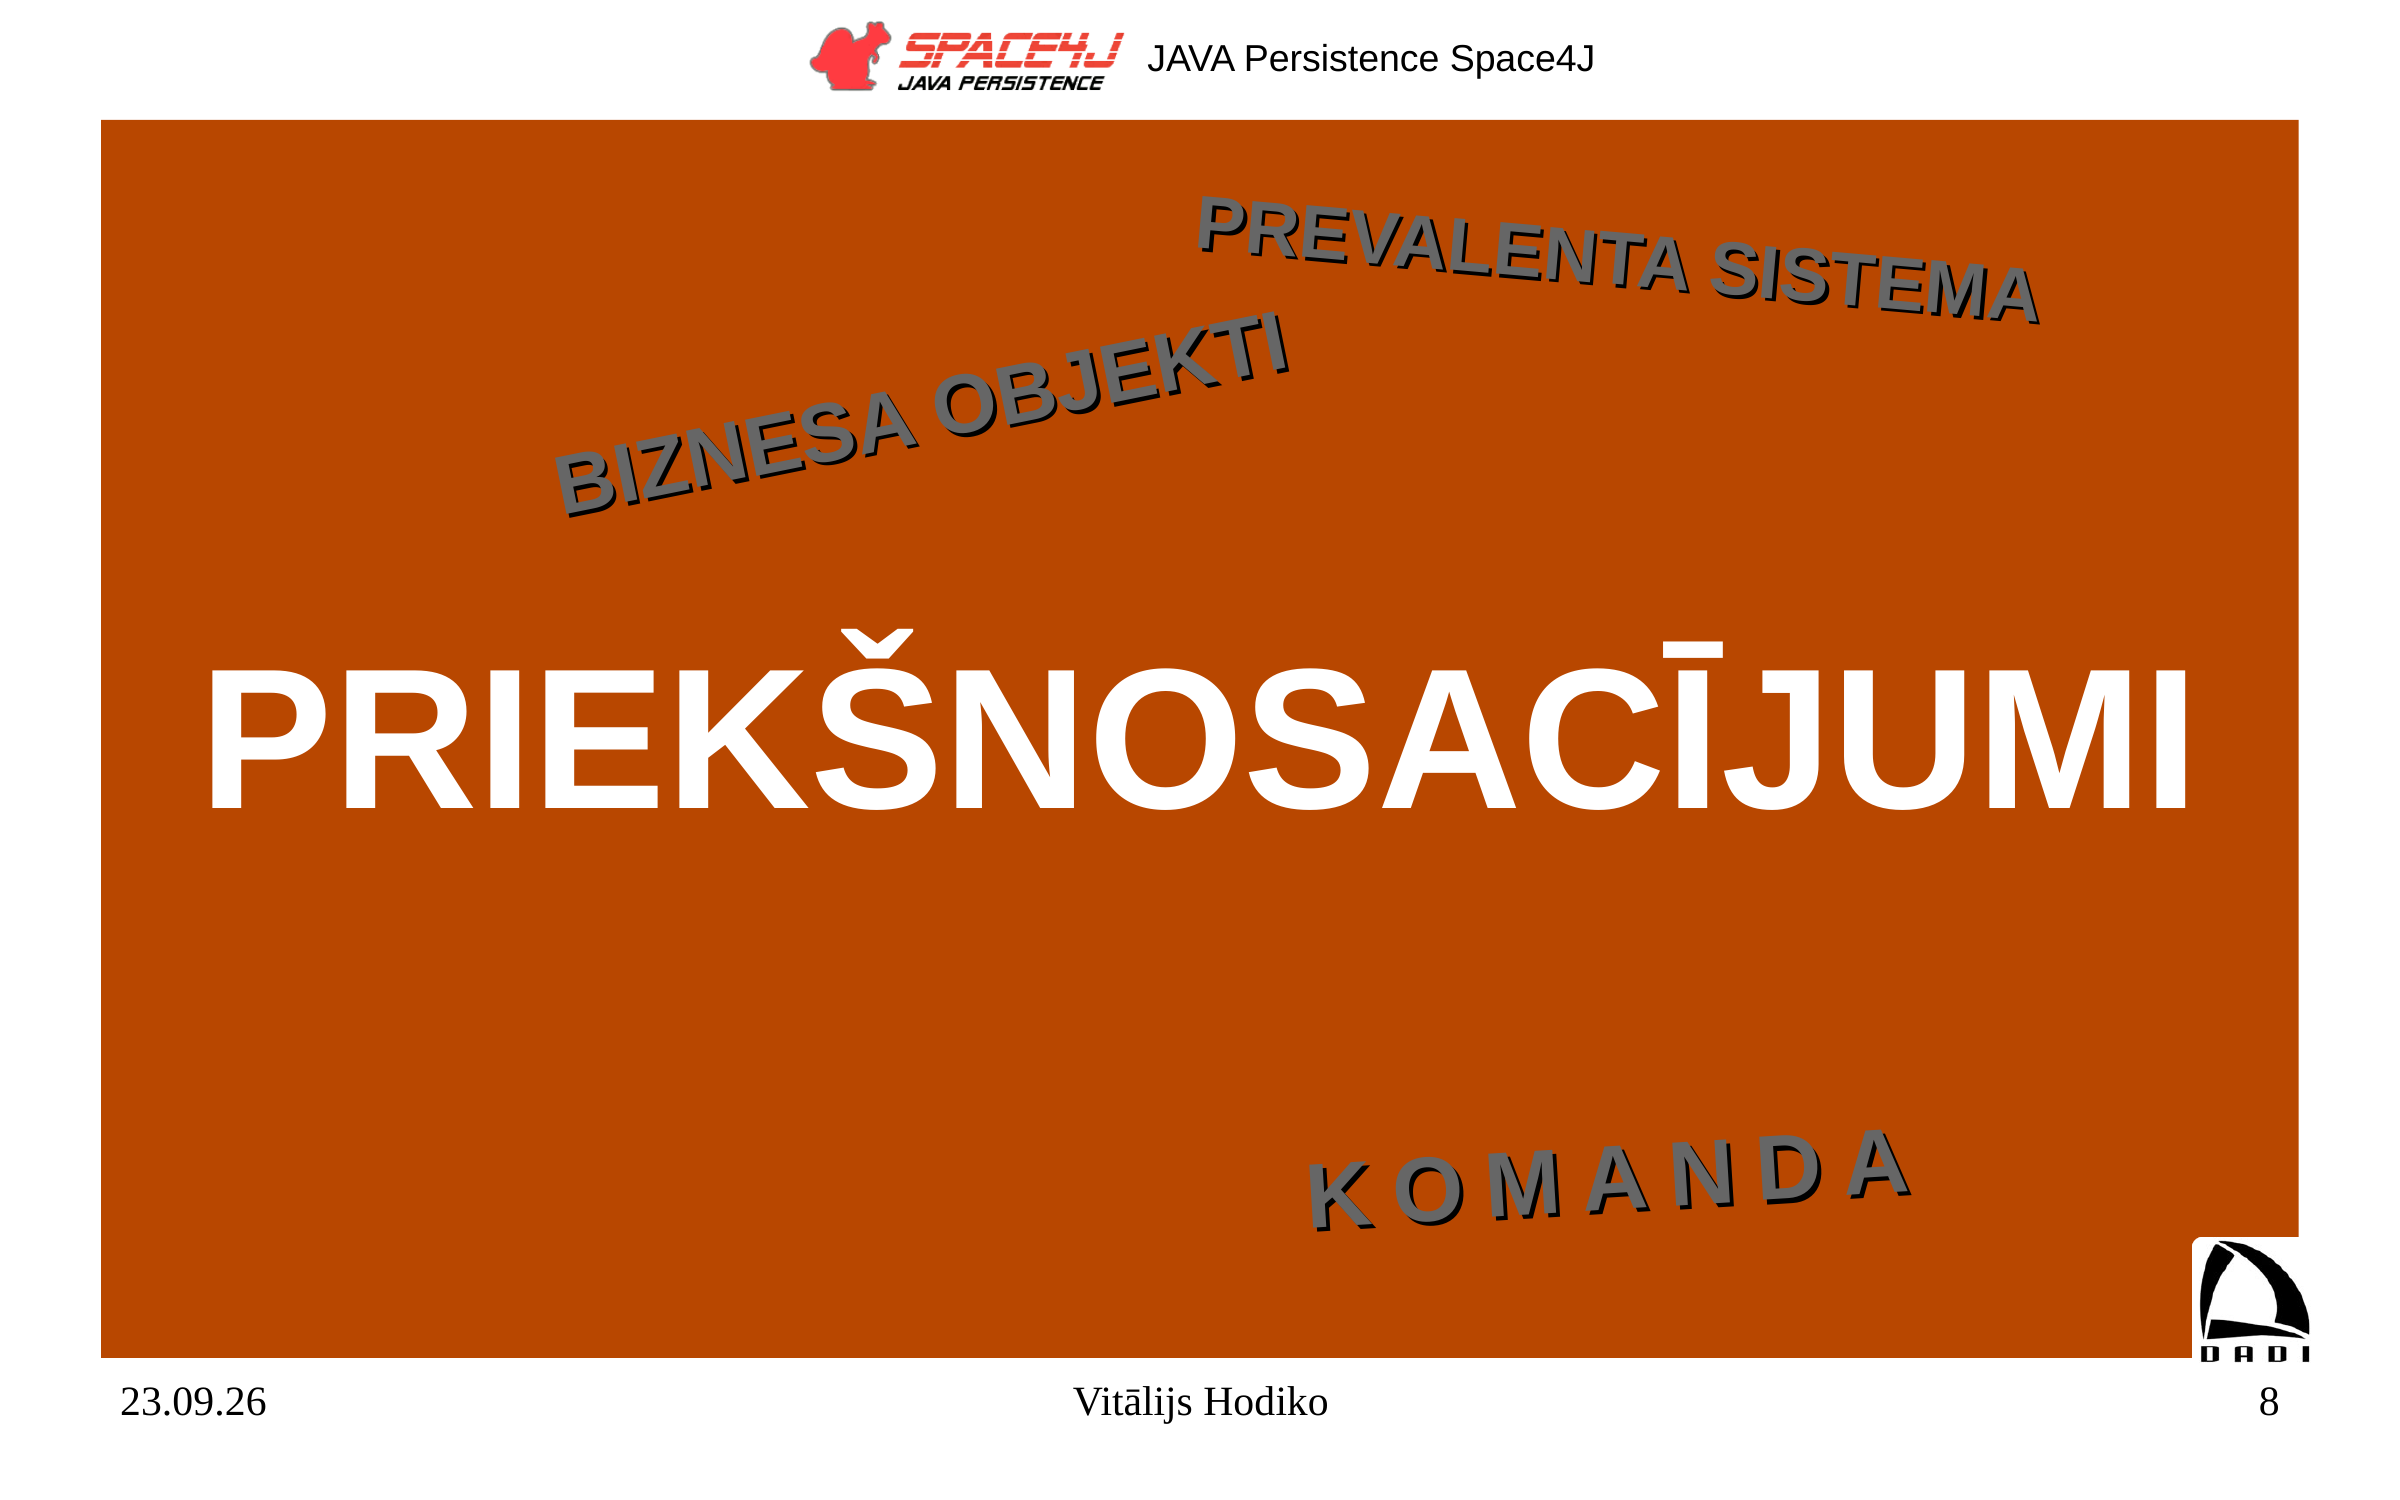

# PRIEKŠNOSACĪJUMI
PREVALENTA SISTEMA
BIZNESA OBJEKTI
KOMANDA
Vitālijs Hodiko
8